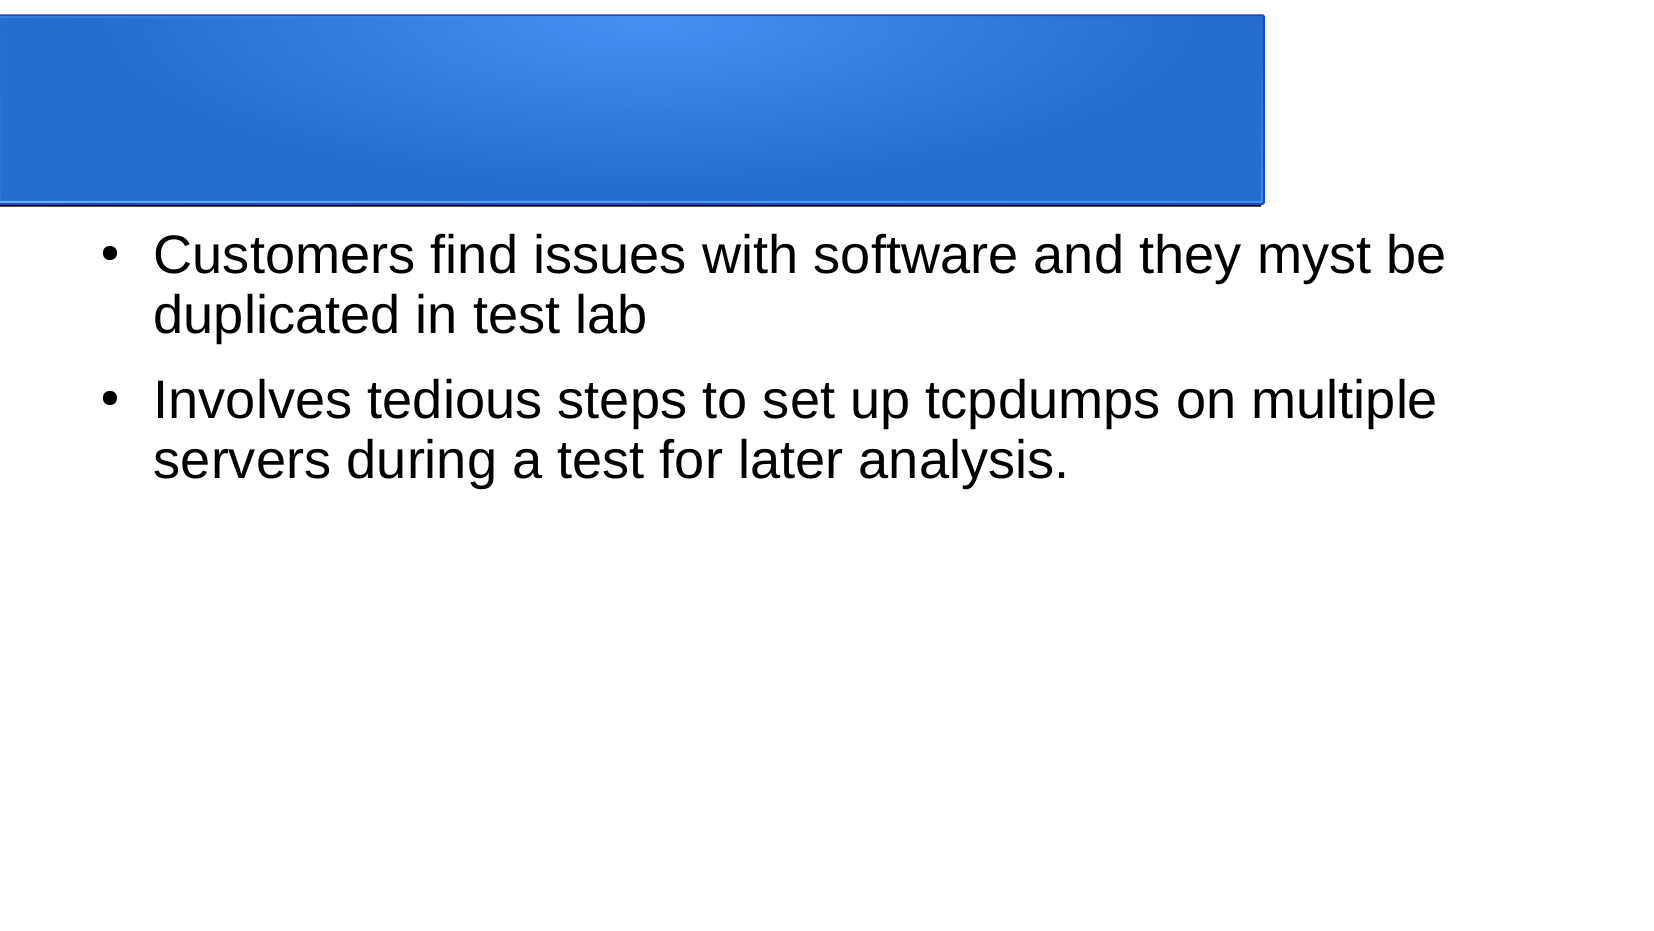

# Customers find issues with software and they myst be duplicated in test lab
Involves tedious steps to set up tcpdumps on multiple servers during a test for later analysis.